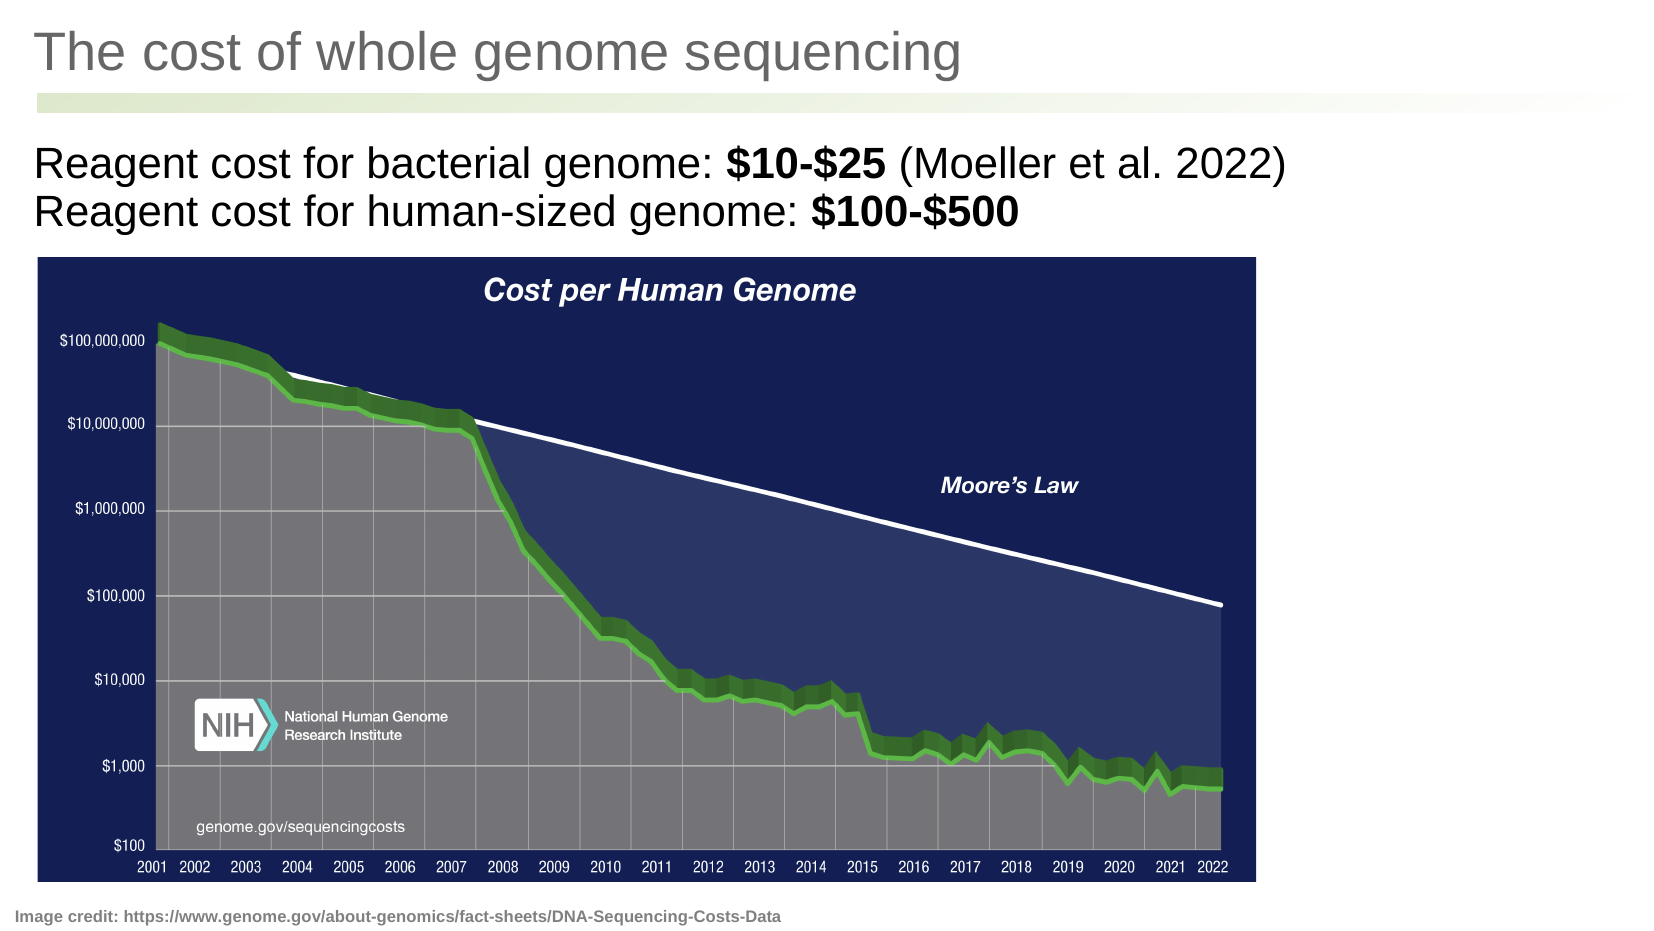

The cost of whole genome sequencing
Reagent cost for bacterial genome: $10-$25 (Moeller et al. 2022)
Reagent cost for human-sized genome: $100-$500
Image credit: https://www.genome.gov/about-genomics/fact-sheets/DNA-Sequencing-Costs-Data